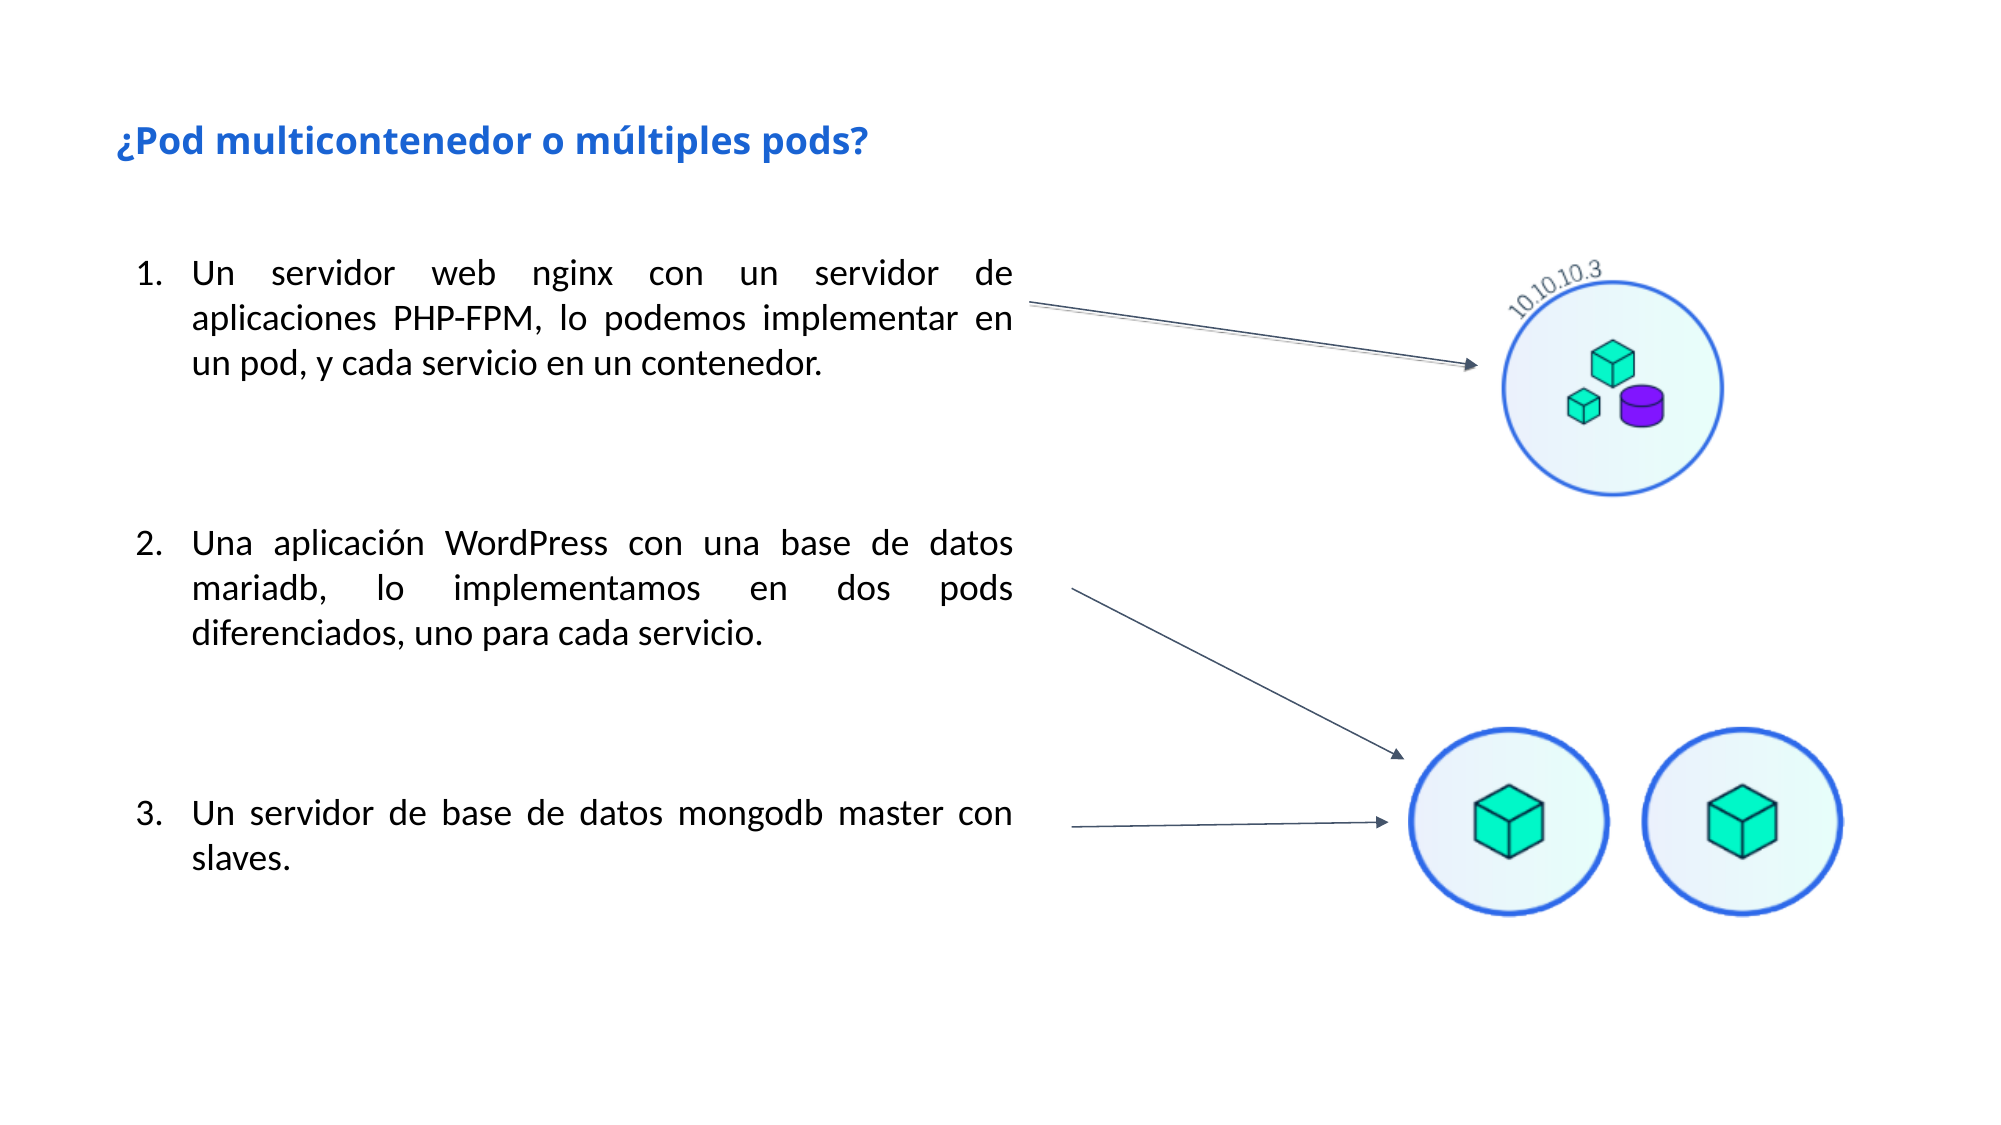

¿Pod multicontenedor o múltiples pods?
Un servidor web nginx con un servidor de aplicaciones PHP-FPM, lo podemos implementar en un pod, y cada servicio en un contenedor.
Una aplicación WordPress con una base de datos mariadb, lo implementamos en dos pods diferenciados, uno para cada servicio.
Un servidor de base de datos mongodb master con slaves.